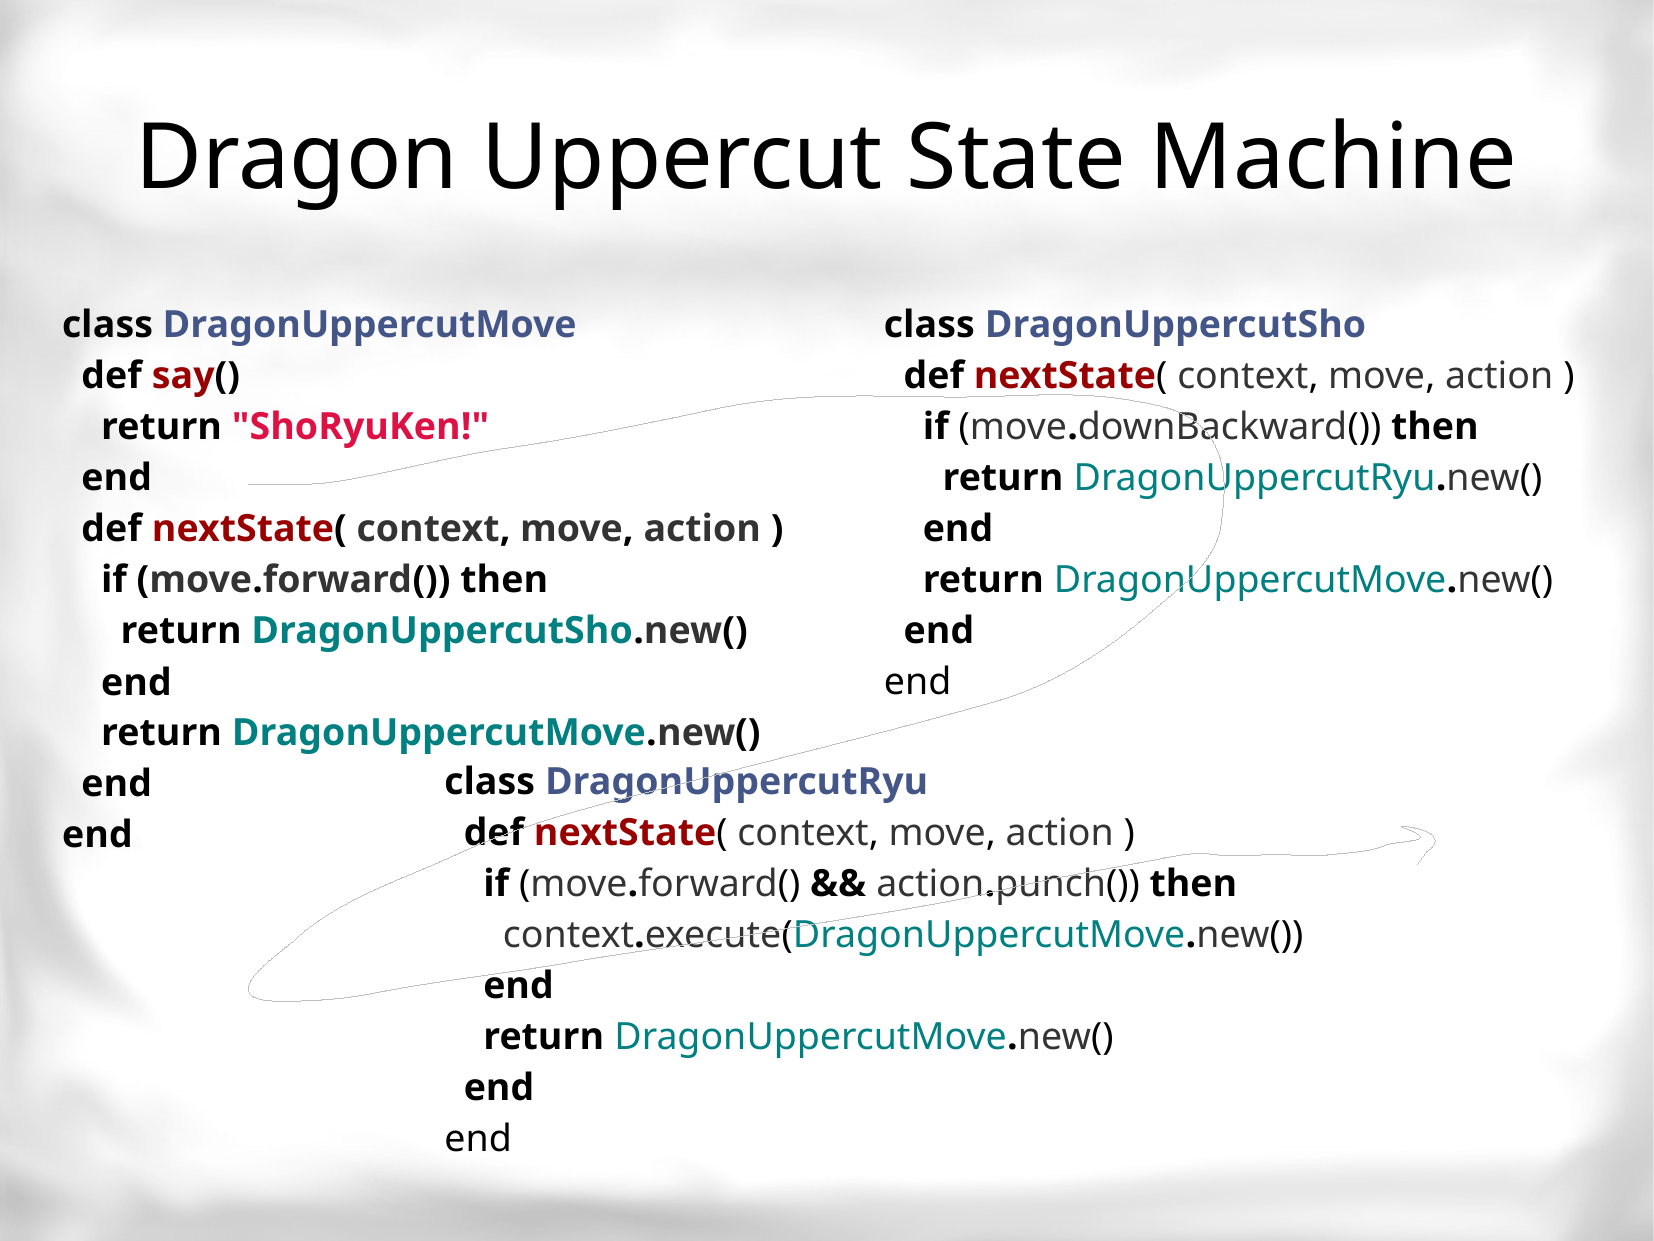

# Dragon Uppercut State Machine
class DragonUppercutSho
  def nextState( context, move, action )
    if (move.downBackward()) then
      return DragonUppercutRyu.new()
    end
    return DragonUppercutMove.new()
  end
end
class DragonUppercutMove
  def say()
    return "ShoRyuKen!"
  end
  def nextState( context, move, action )
    if (move.forward()) then
      return DragonUppercutSho.new()
    end
    return DragonUppercutMove.new()
  end
end
class DragonUppercutRyu
  def nextState( context, move, action )
    if (move.forward() && action.punch()) then
      context.execute(DragonUppercutMove.new())
    end
    return DragonUppercutMove.new()
  end
end